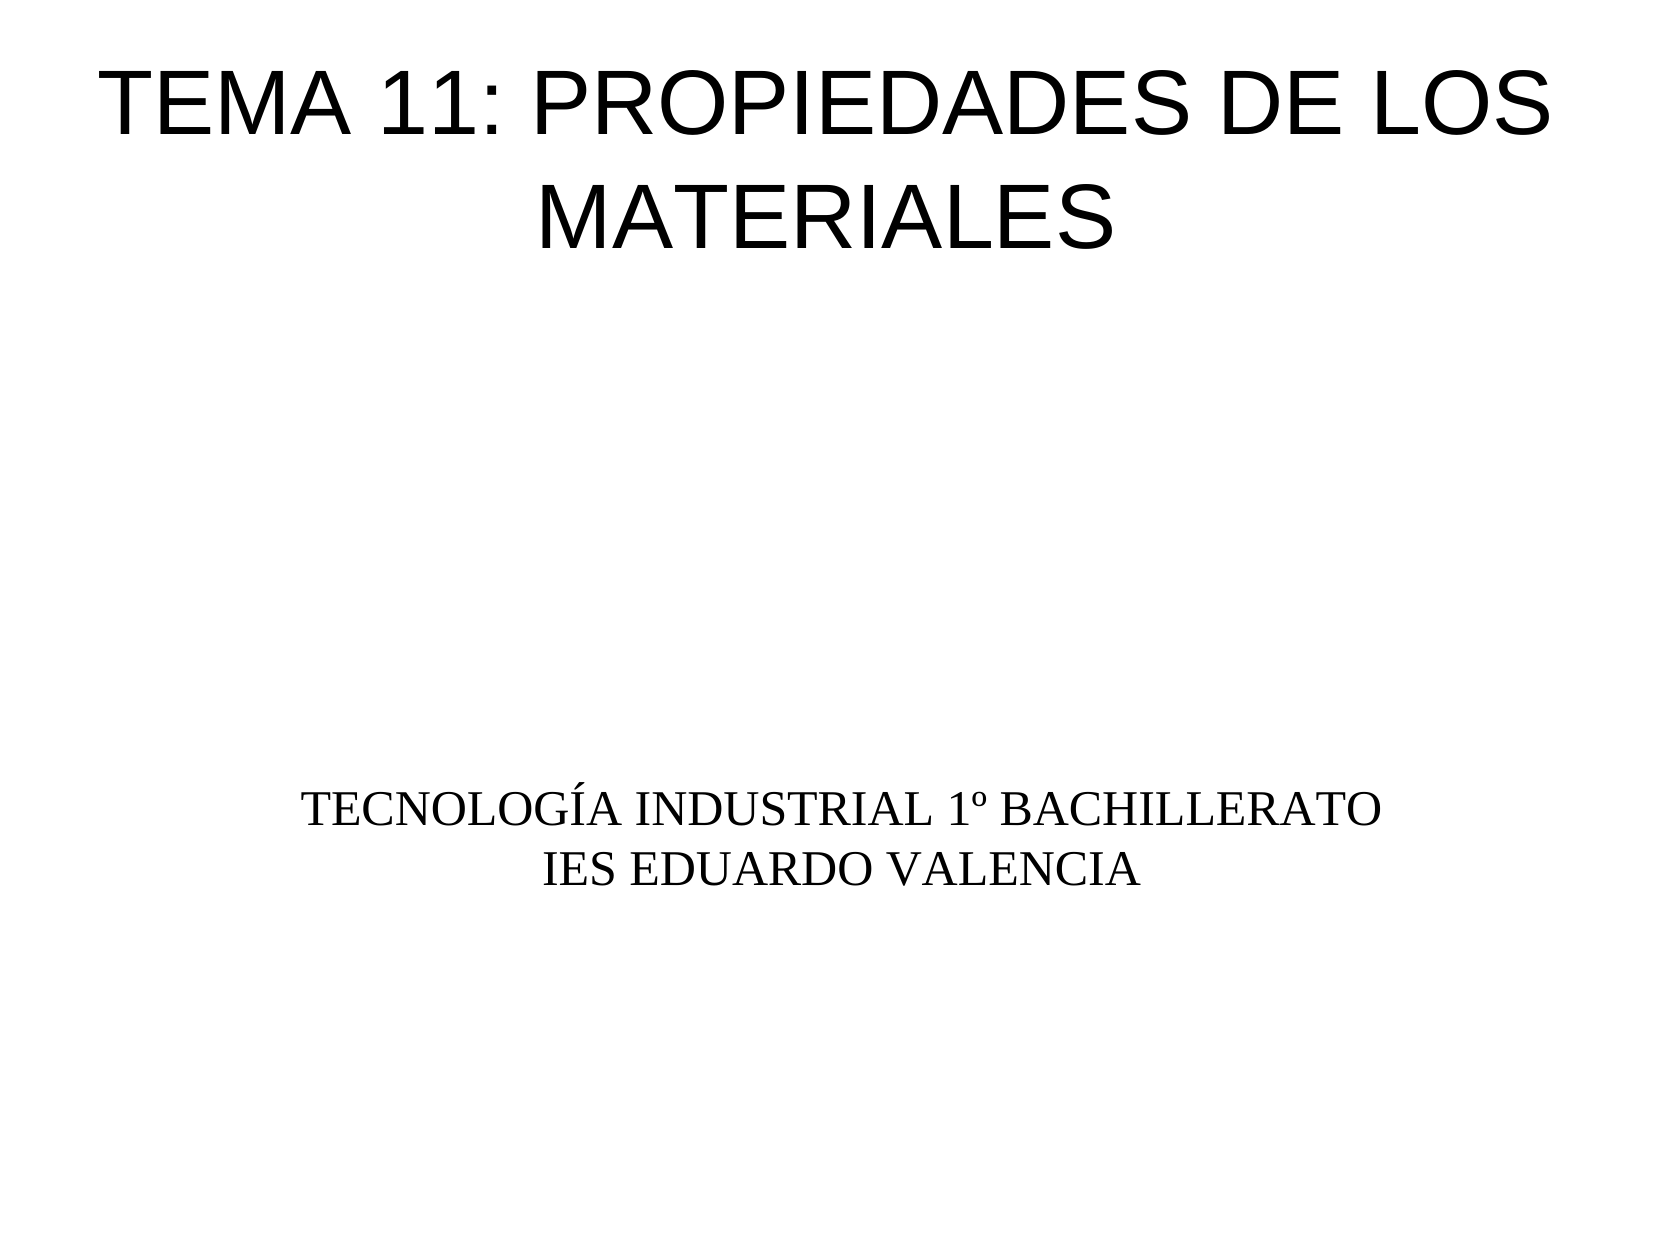

# TEMA 11: PROPIEDADES DE LOS MATERIALES
TECNOLOGÍA INDUSTRIAL 1º BACHILLERATO
IES EDUARDO VALENCIA